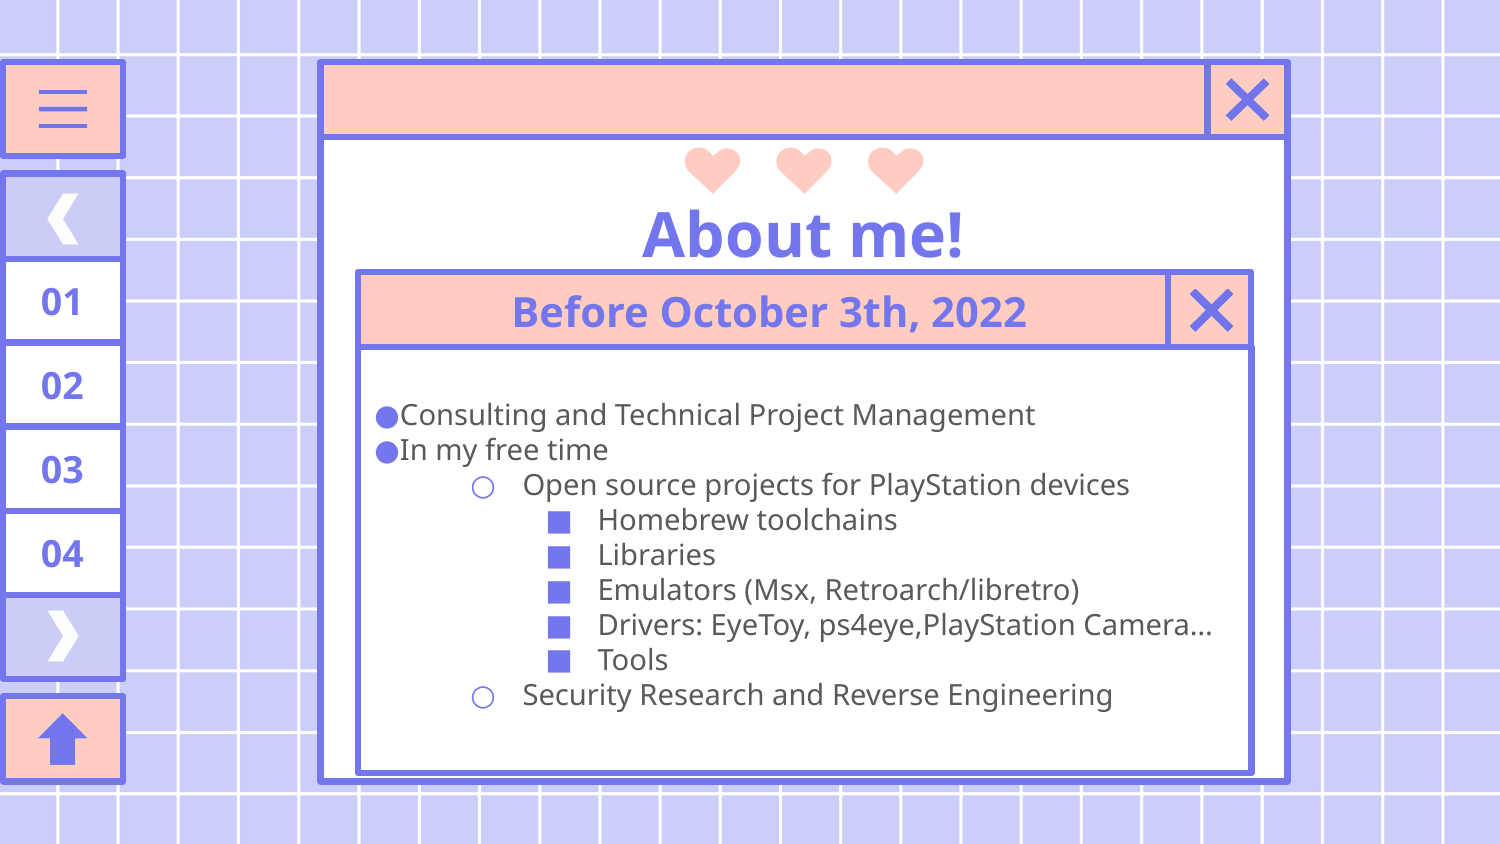

# About me!
Before October 3th, 2022
01
02
Consulting and Technical Project Management
In my free time
Open source projects for PlayStation devices
Homebrew toolchains
Libraries
Emulators (Msx, Retroarch/libretro)
Drivers: EyeToy, ps4eye,PlayStation Camera…
Tools
Security Research and Reverse Engineering
03
04